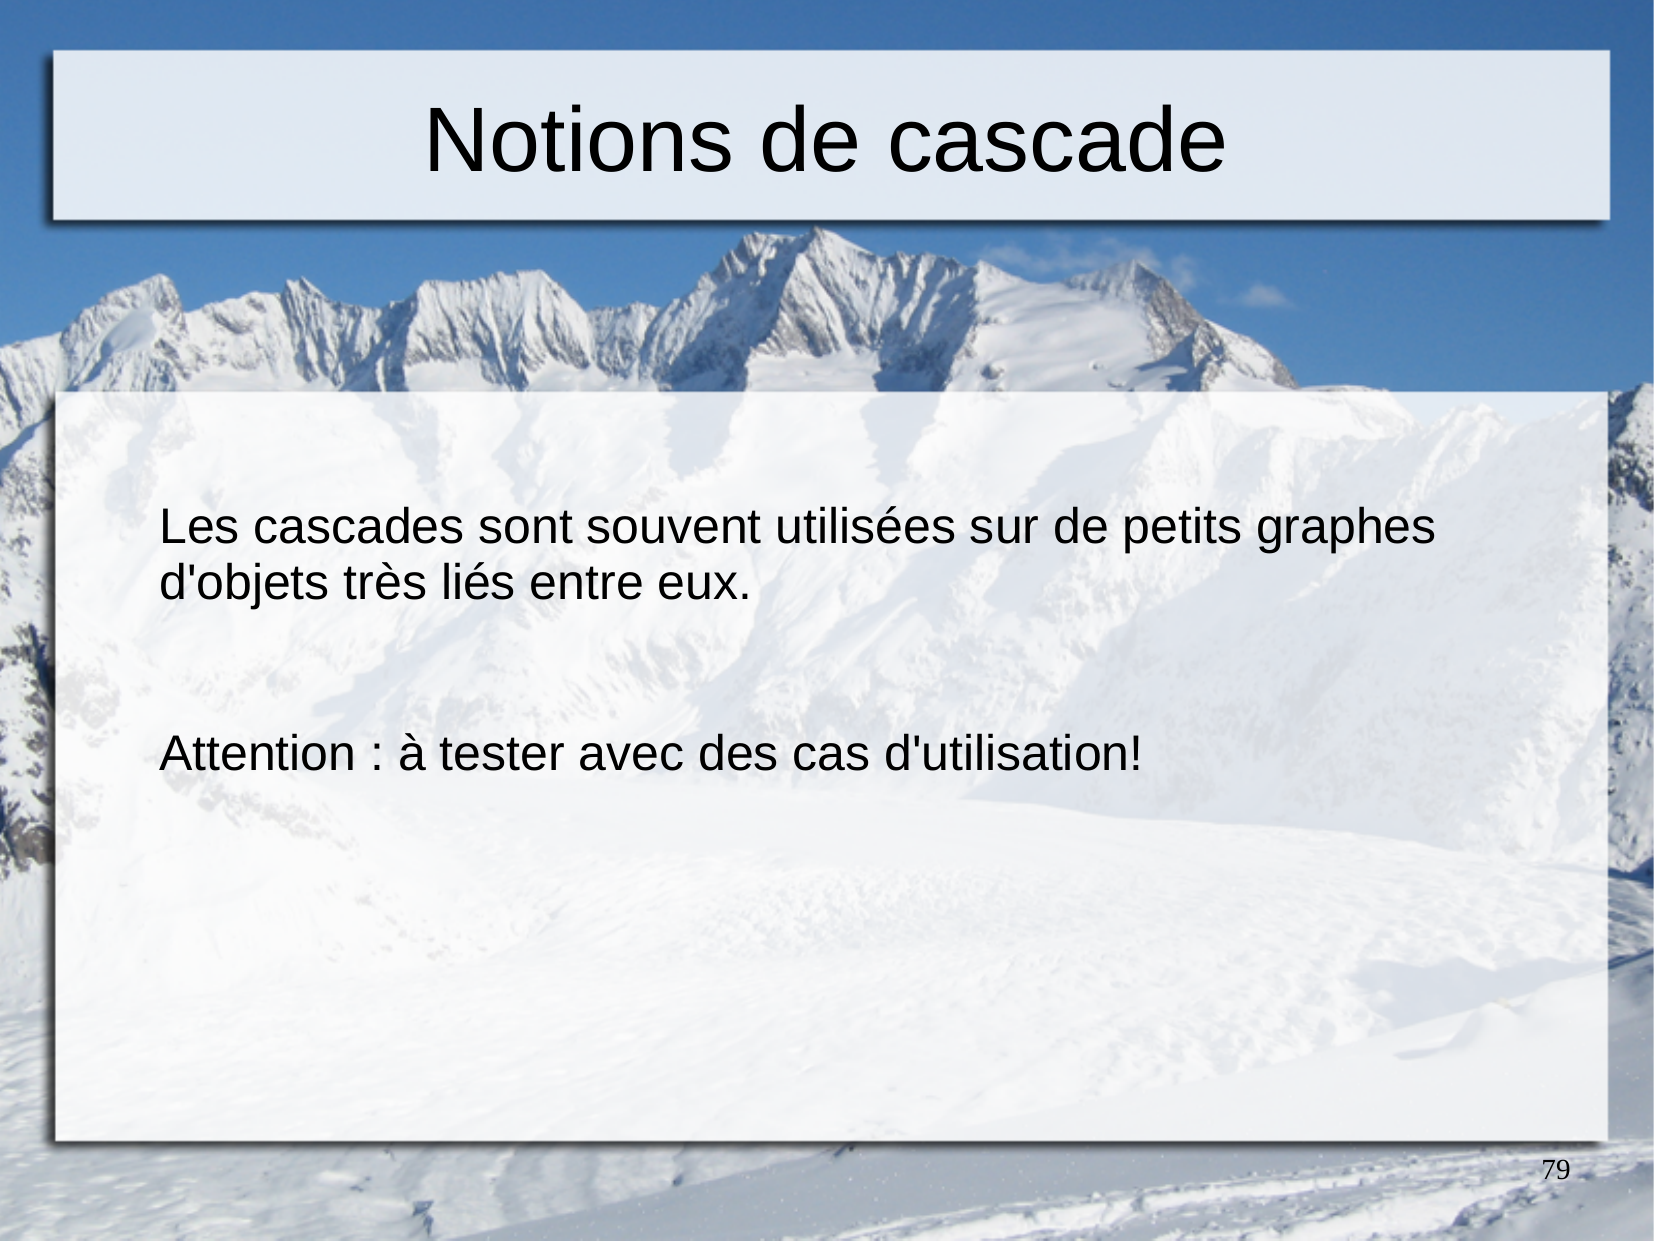

# Notions de cascade
Les cascades sont souvent utilisées sur de petits graphes d'objets très liés entre eux.
Attention : à tester avec des cas d'utilisation!
79